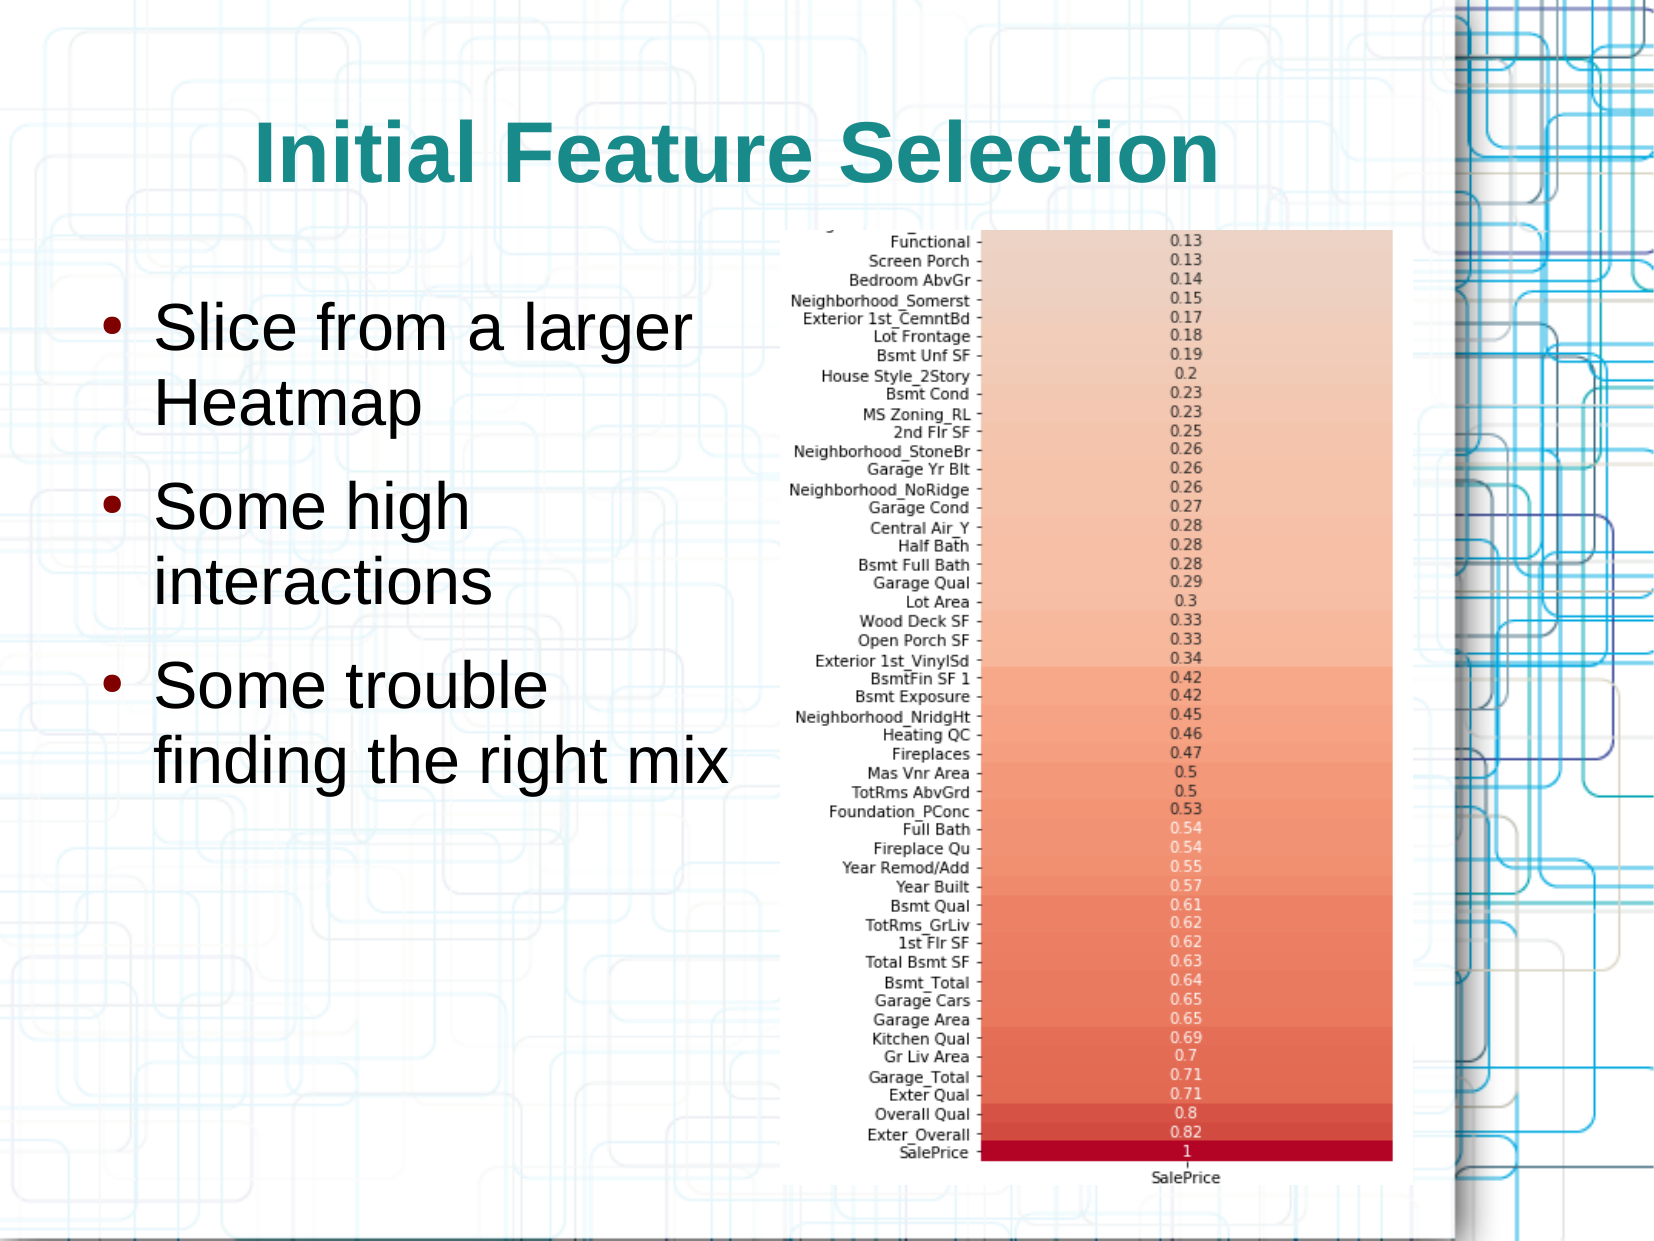

# Initial Feature Selection
Slice from a larger Heatmap
Some high interactions
Some trouble finding the right mix